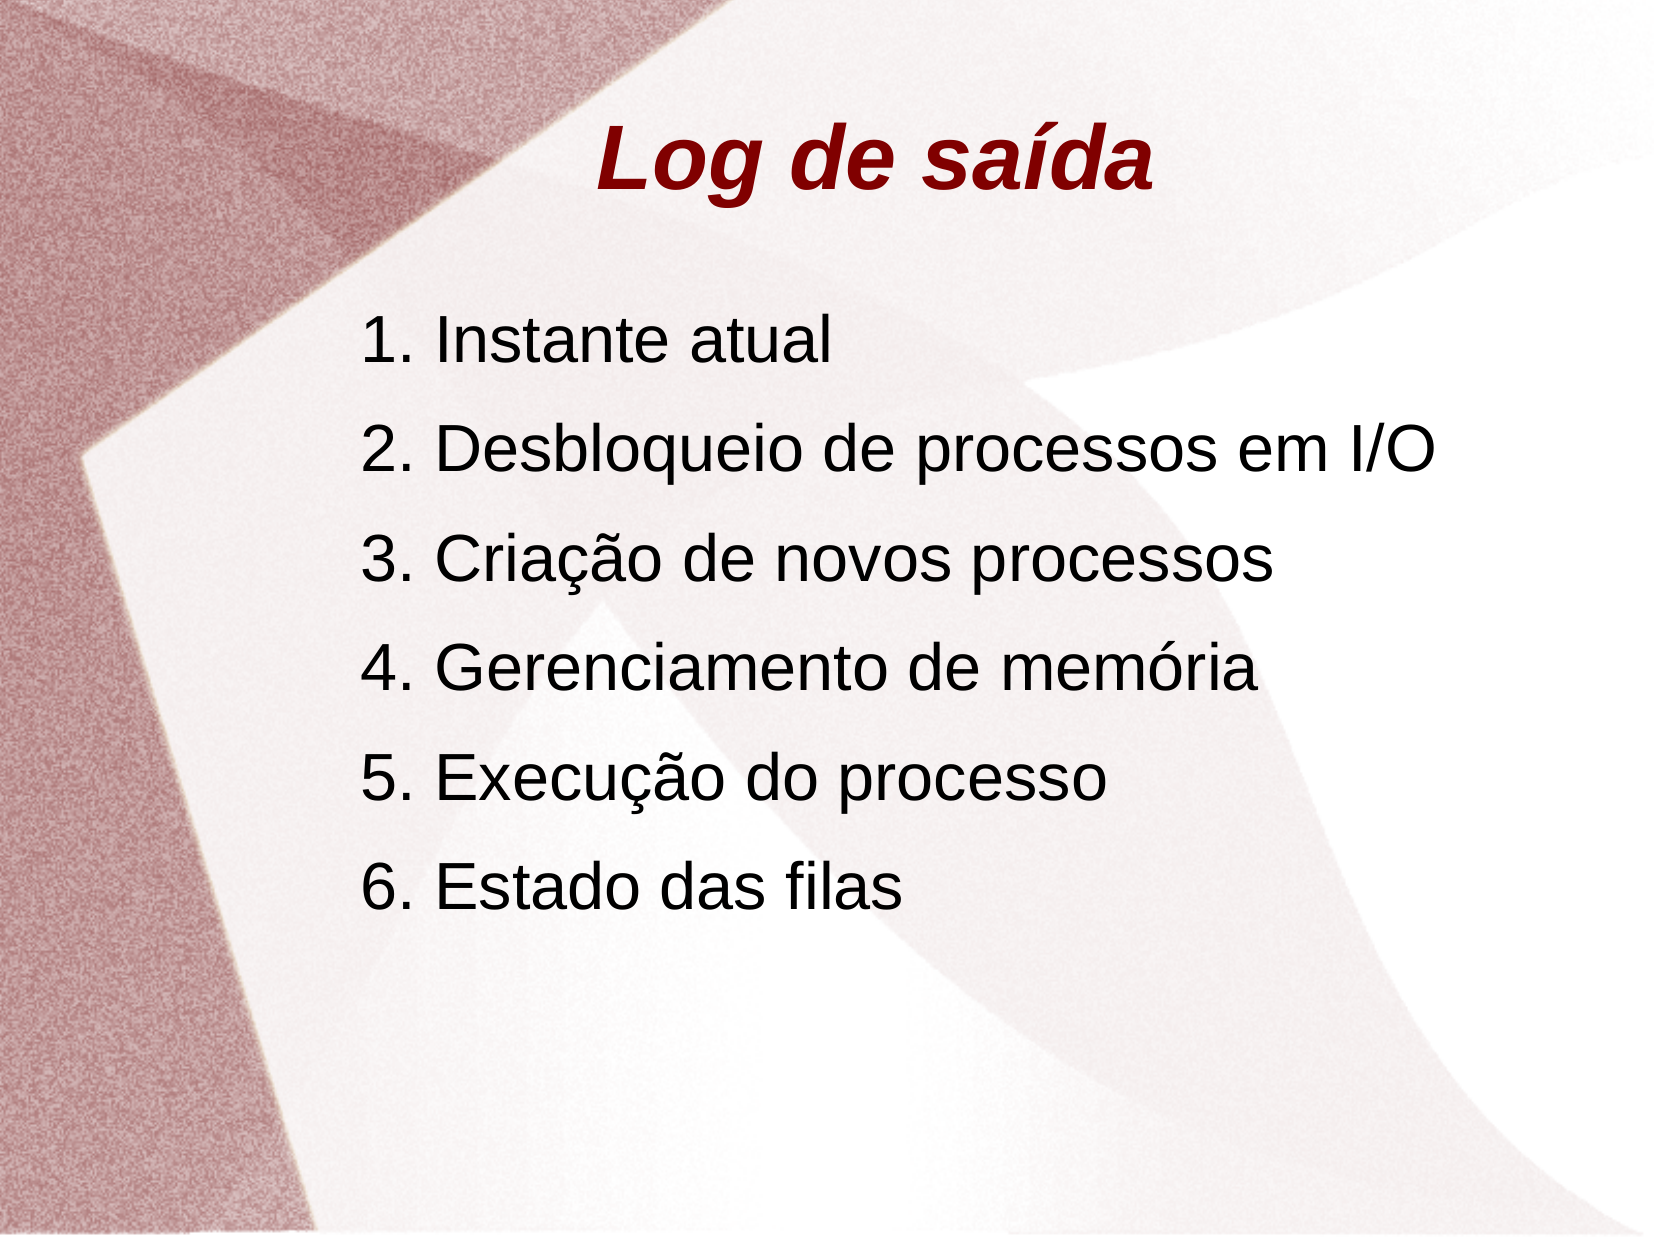

# Log de saída
 Instante atual
 Desbloqueio de processos em I/O
 Criação de novos processos
 Gerenciamento de memória
 Execução do processo
 Estado das filas